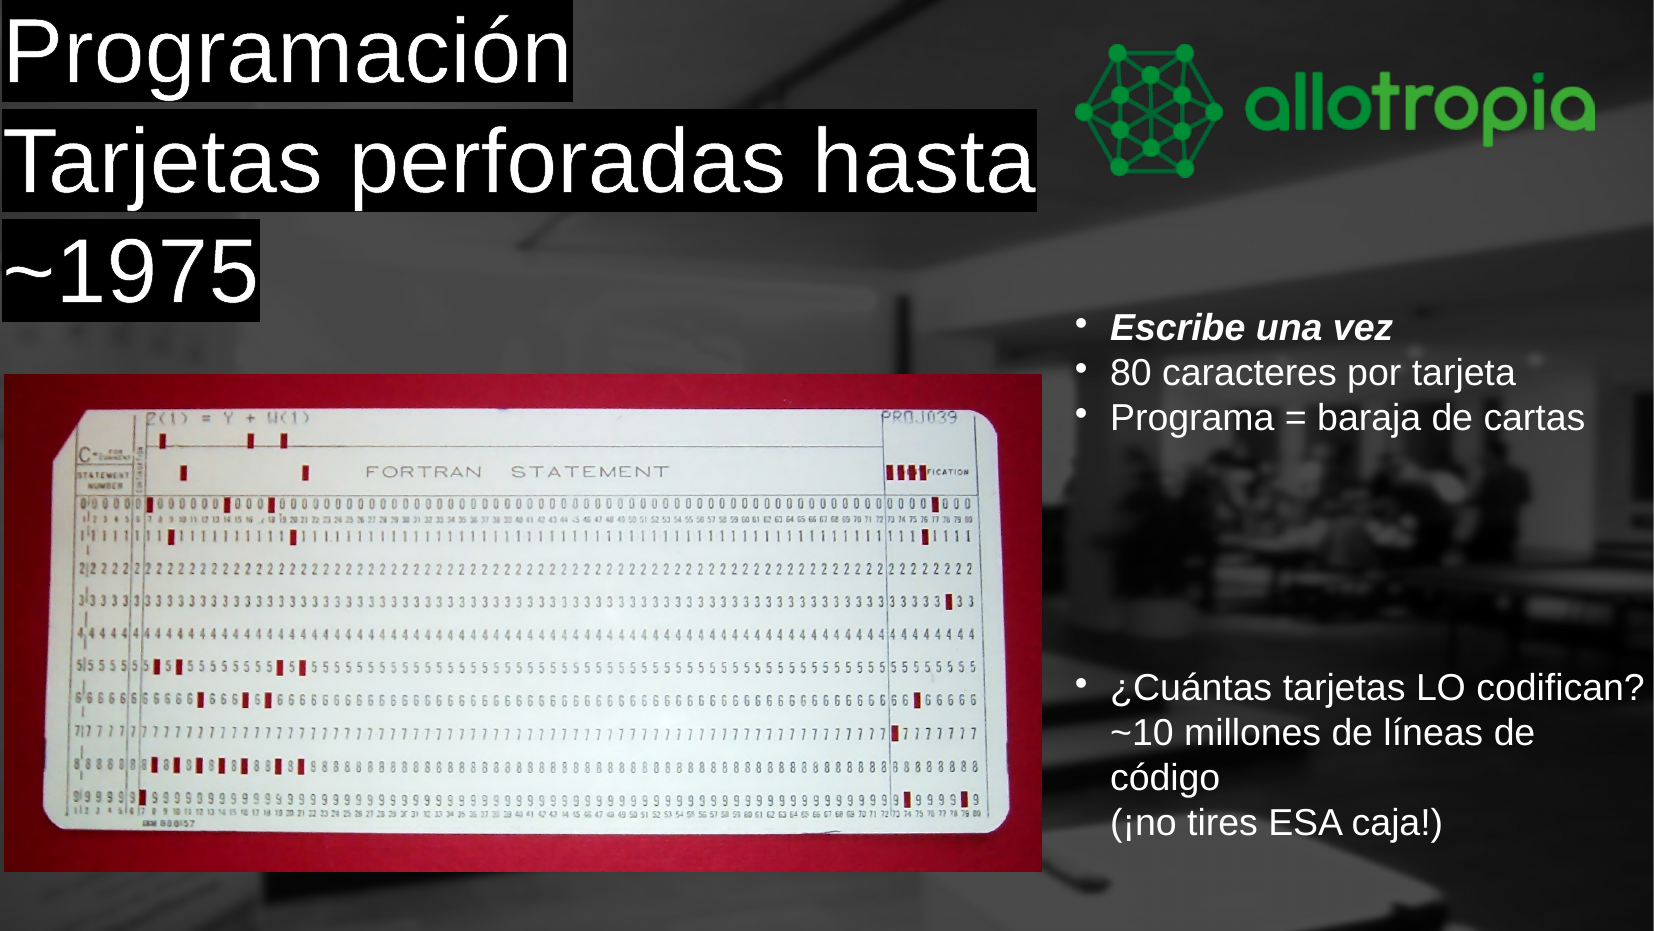

# Programación Tarjetas perforadas hasta ~1975
Escribe una vez
80 caracteres por tarjeta
Programa = baraja de cartas
¿Cuántas tarjetas LO codifican?
~10 millones de líneas de código
(¡no tires ESA caja!)